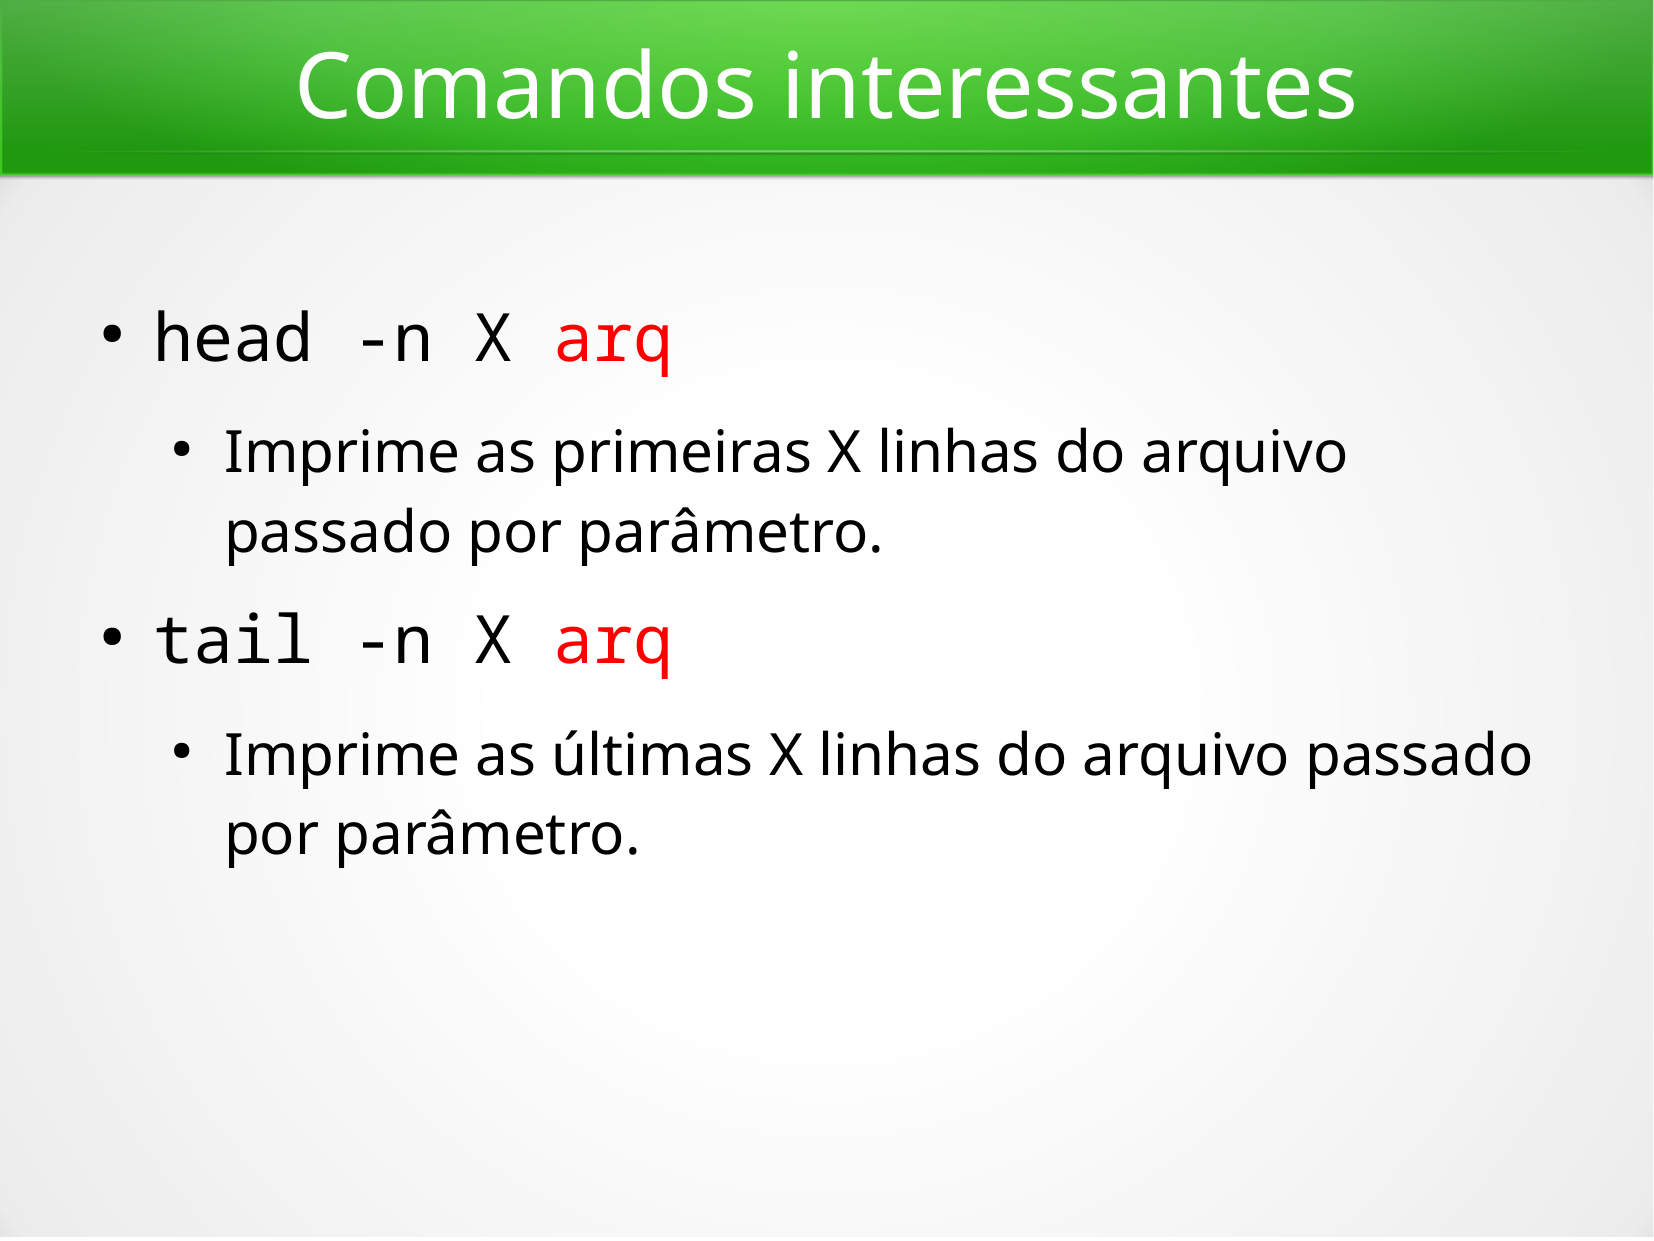

# Comandos interessantes
head -n X arq
Imprime as primeiras X linhas do arquivo passado por parâmetro.
tail -n X arq
Imprime as últimas X linhas do arquivo passado por parâmetro.